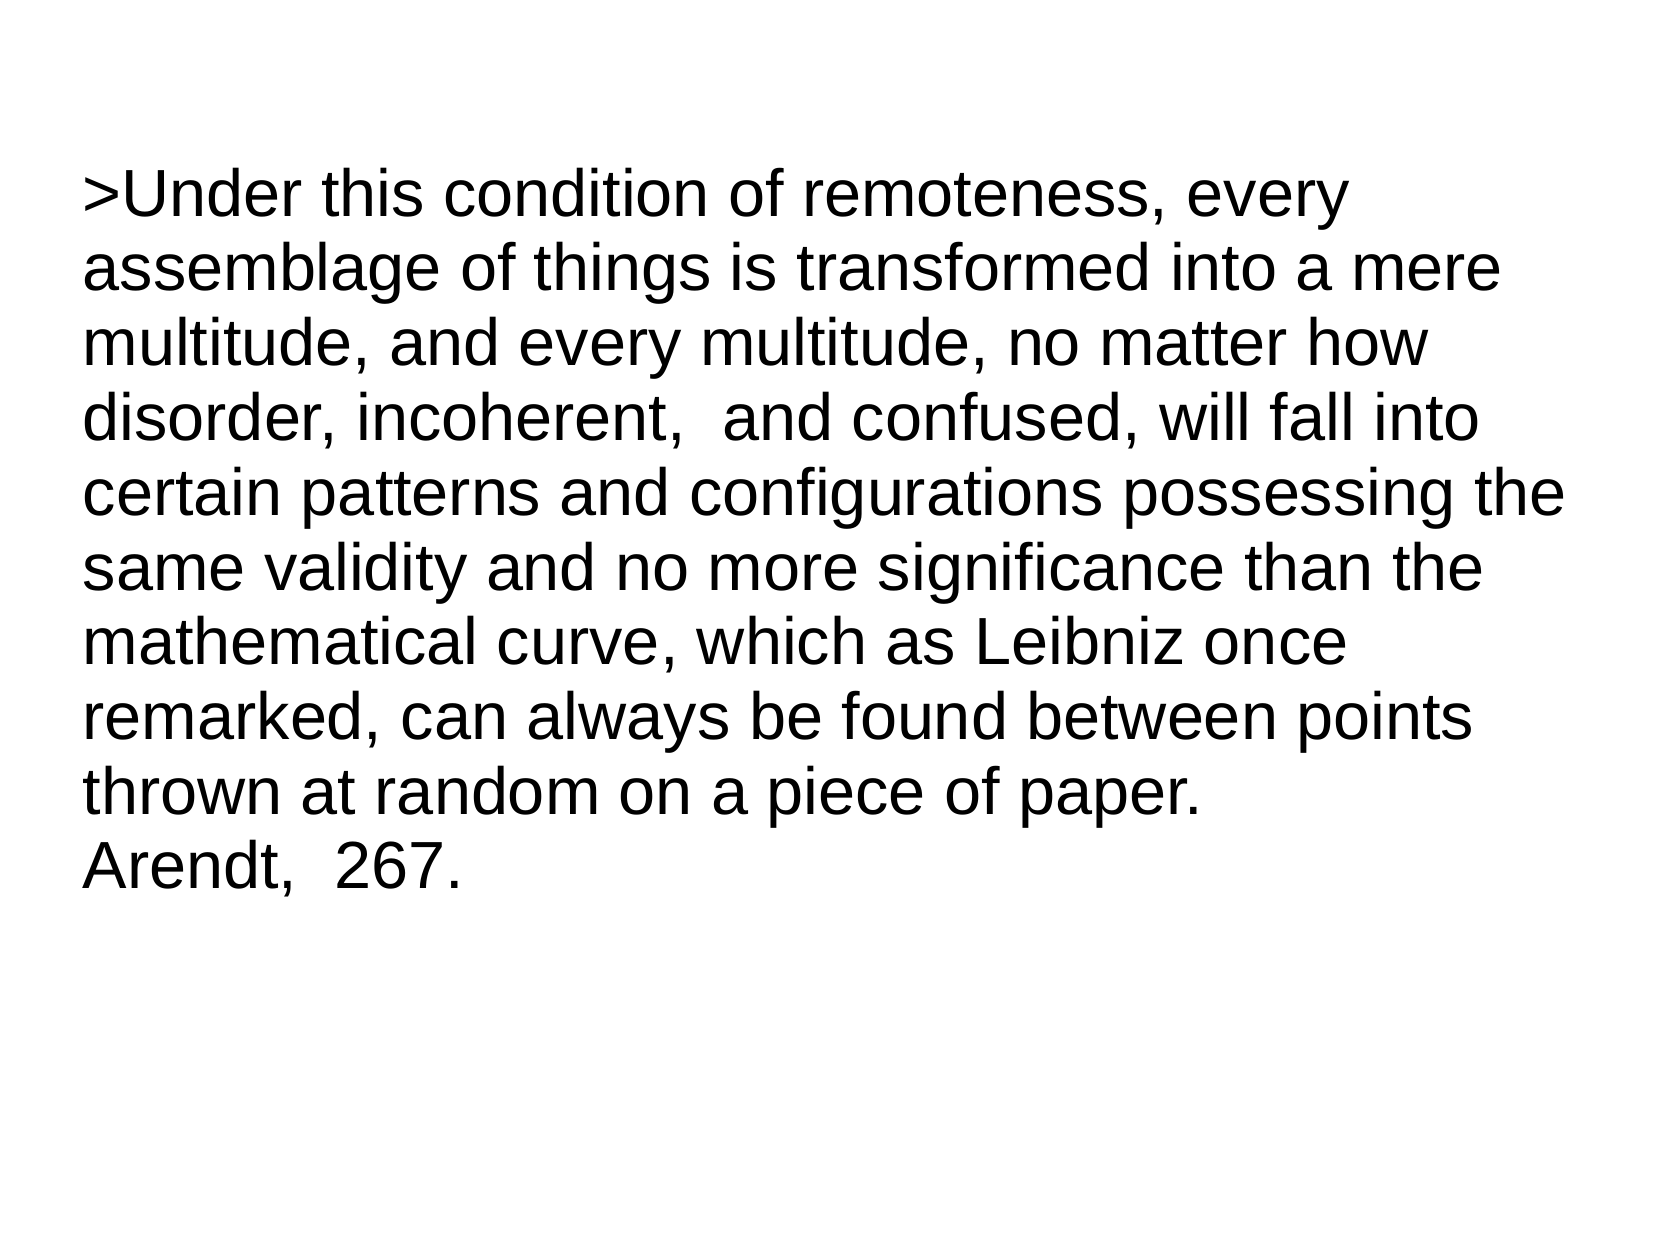

# >Under this condition of remoteness, every assemblage of things is transformed into a mere multitude, and every multitude, no matter how disorder, incoherent, and confused, will fall into certain patterns and configurations possessing the same validity and no more significance than the mathematical curve, which as Leibniz once remarked, can always be found between points thrown at random on a piece of paper.
Arendt, 267.